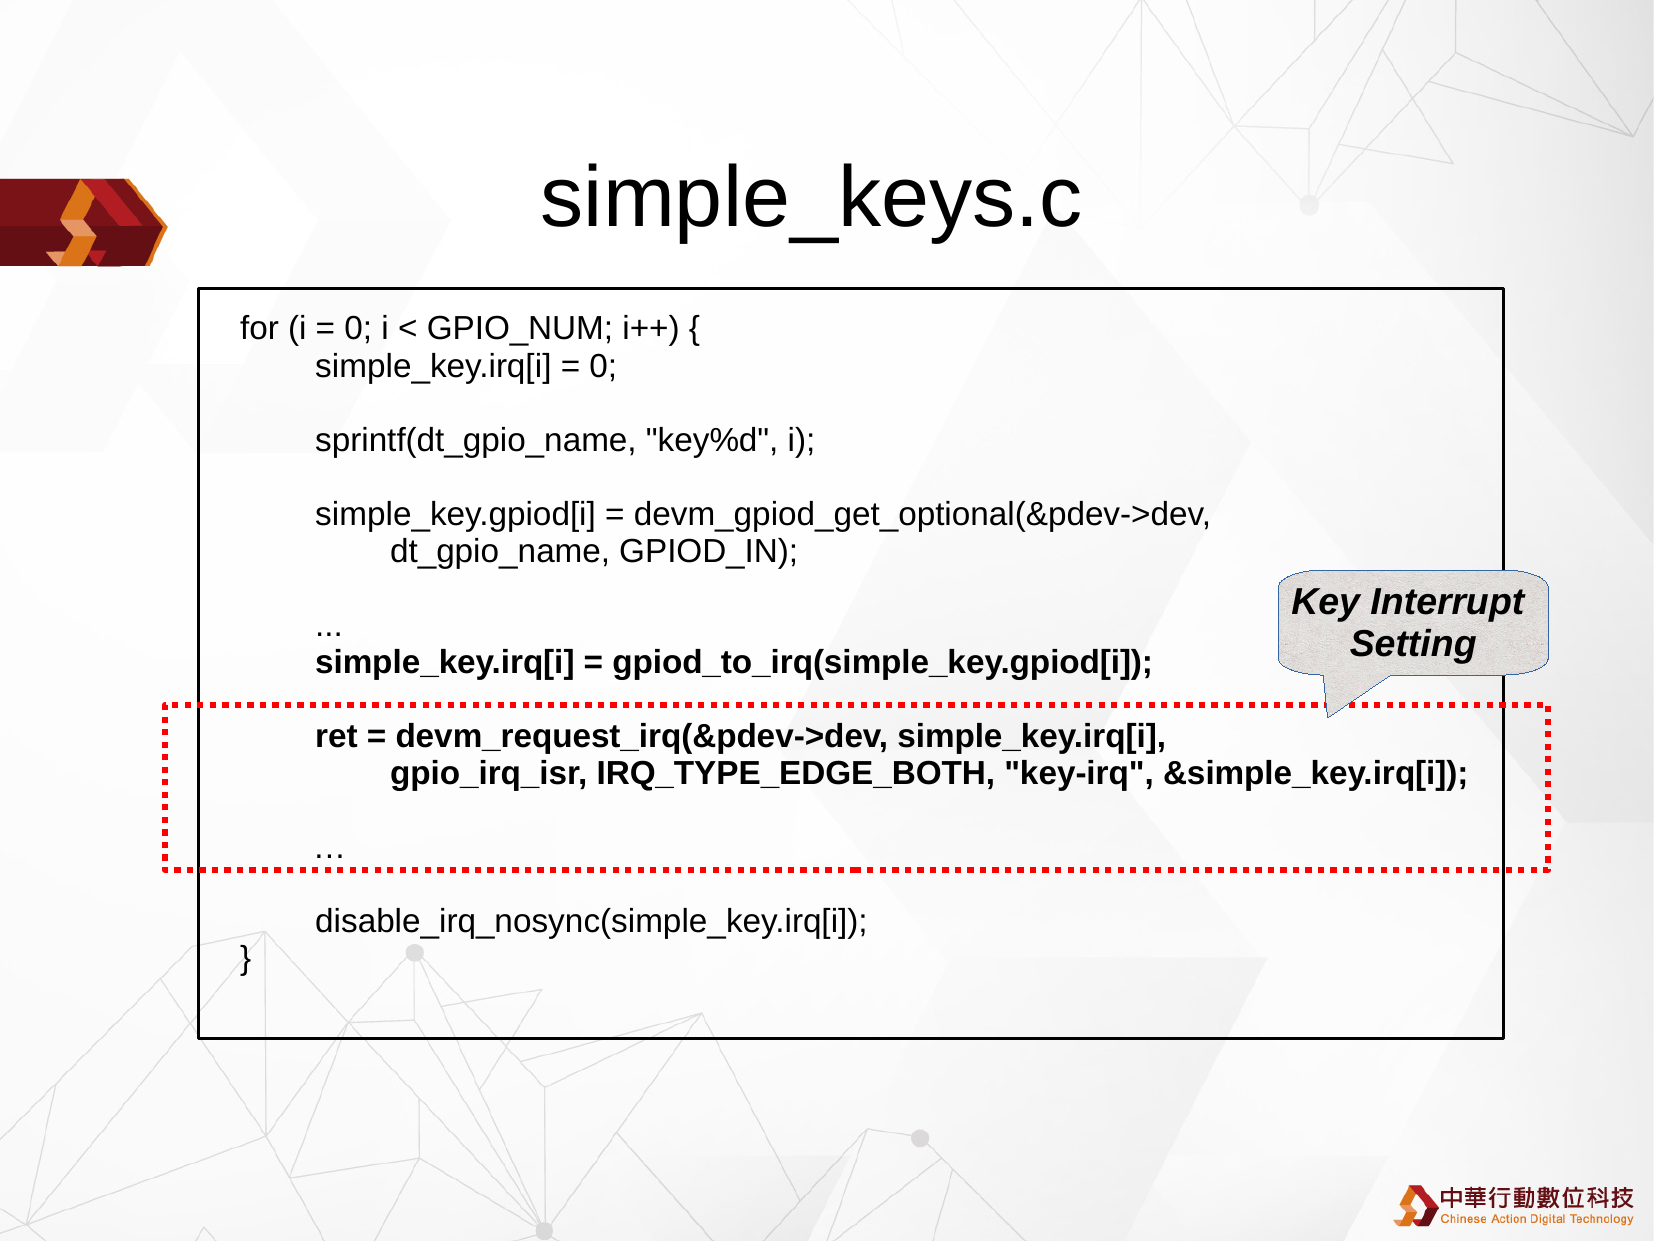

# simple_keys.c
	for (i = 0; i < GPIO_NUM; i++) {
		simple_key.irq[i] = 0;
		sprintf(dt_gpio_name, "key%d", i);
		simple_key.gpiod[i] = devm_gpiod_get_optional(&pdev->dev,
			dt_gpio_name, GPIOD_IN);
		...
		simple_key.irq[i] = gpiod_to_irq(simple_key.gpiod[i]);
		ret = devm_request_irq(&pdev->dev, simple_key.irq[i],
			gpio_irq_isr, IRQ_TYPE_EDGE_BOTH, "key-irq", &simple_key.irq[i]);
 …
		disable_irq_nosync(simple_key.irq[i]);
	}
Key Interrupt
Setting